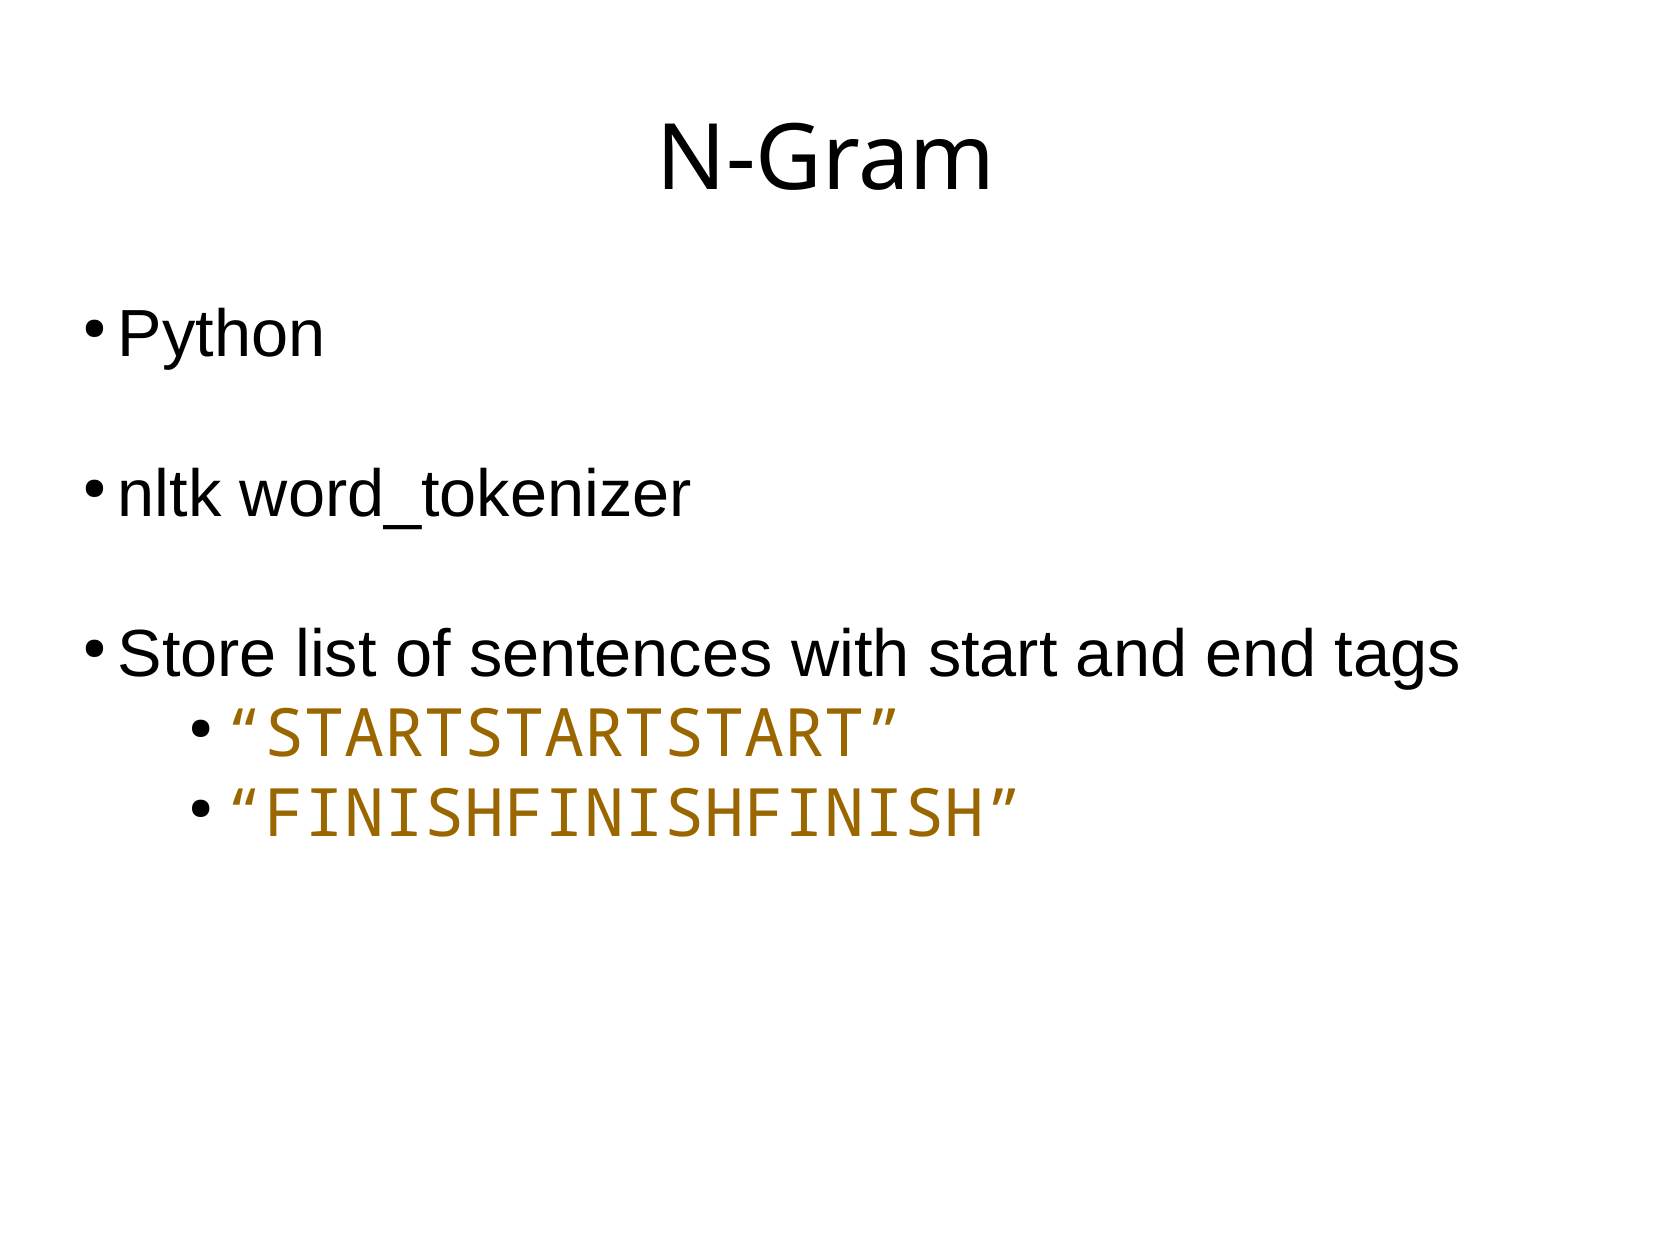

N-Gram
Python
nltk word_tokenizer
Store list of sentences with start and end tags
“STARTSTARTSTART”
“FINISHFINISHFINISH”